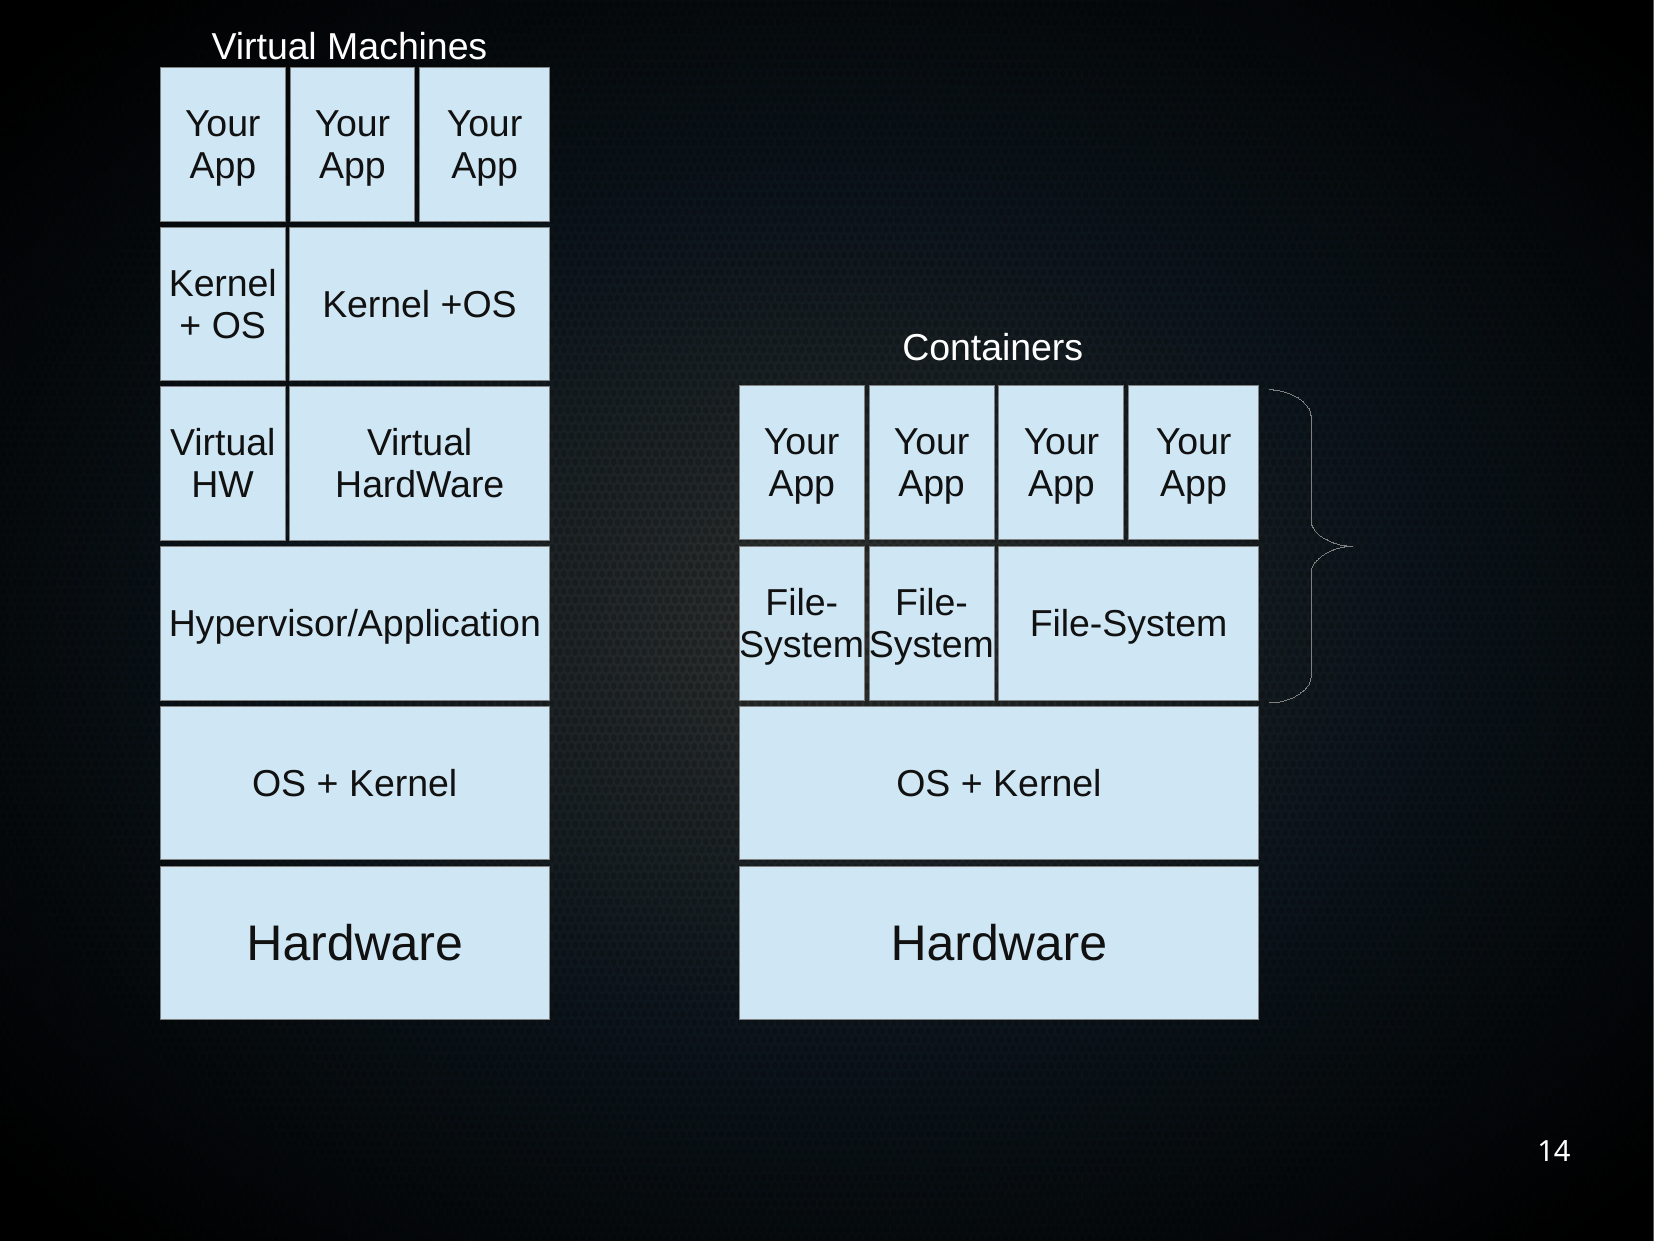

Virtual Machines
Your
App
Your
App
Your
App
Kernel
+ OS
Kernel +OS
Containers
Your
App
Your
App
Your
App
Your
App
Virtual
HW
Virtual
HardWare
Hypervisor/Application
File-
System
File-
System
File-System
OS + Kernel
OS + Kernel
Hardware
Hardware
14